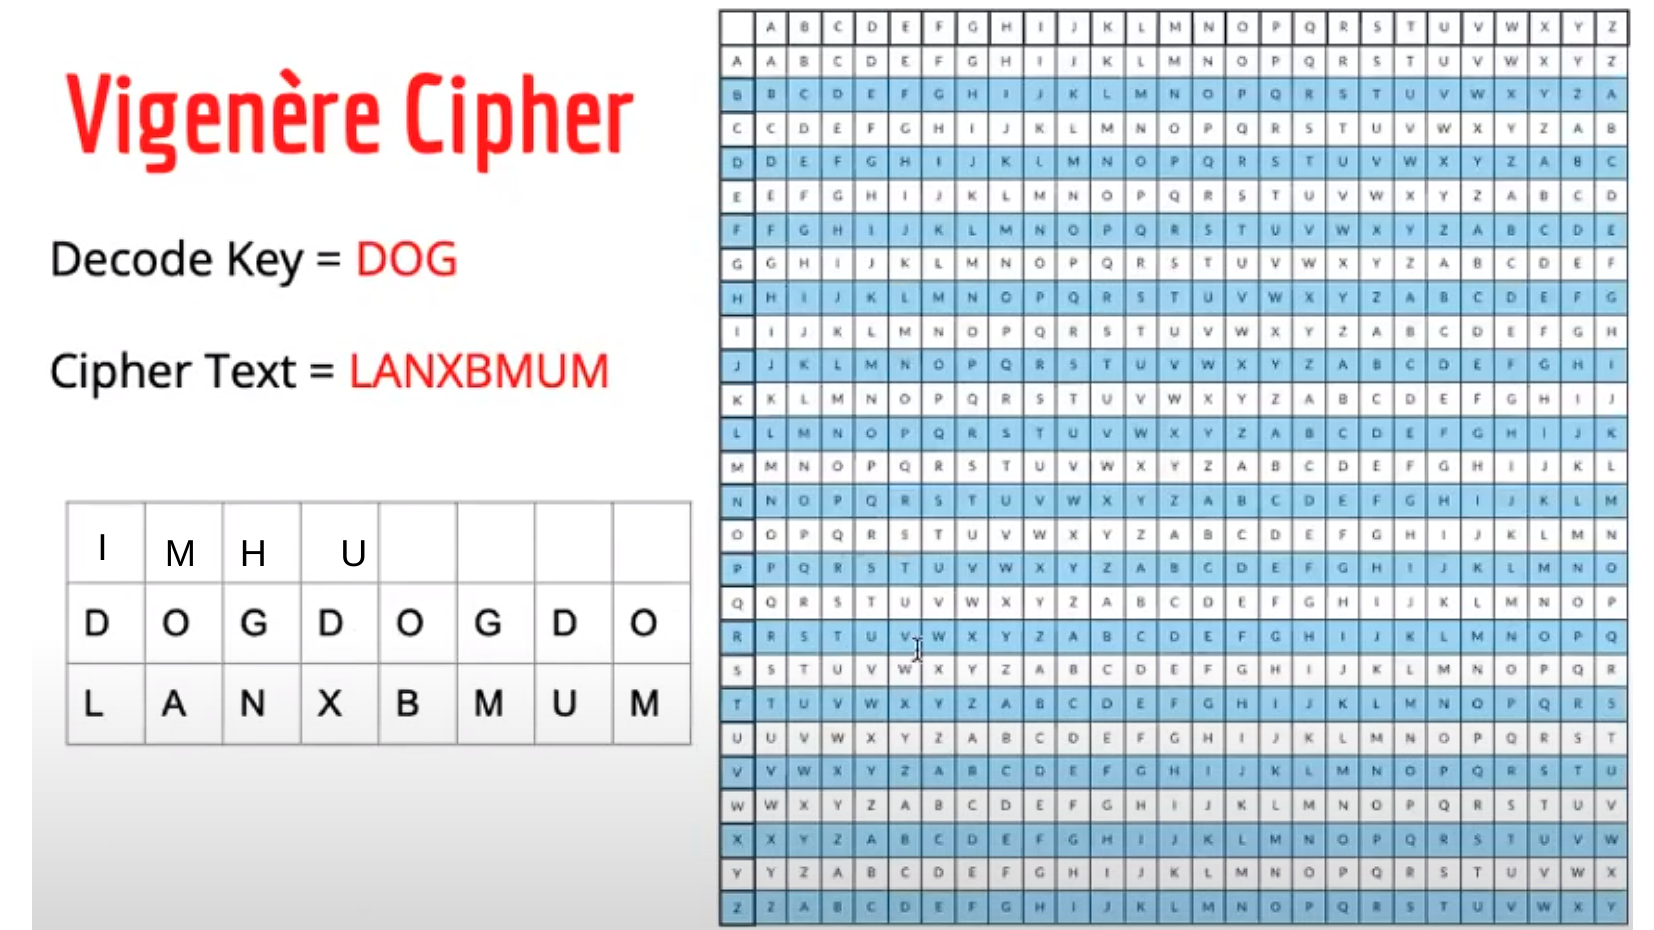

# Vigenere Cipher
I
M
H
U